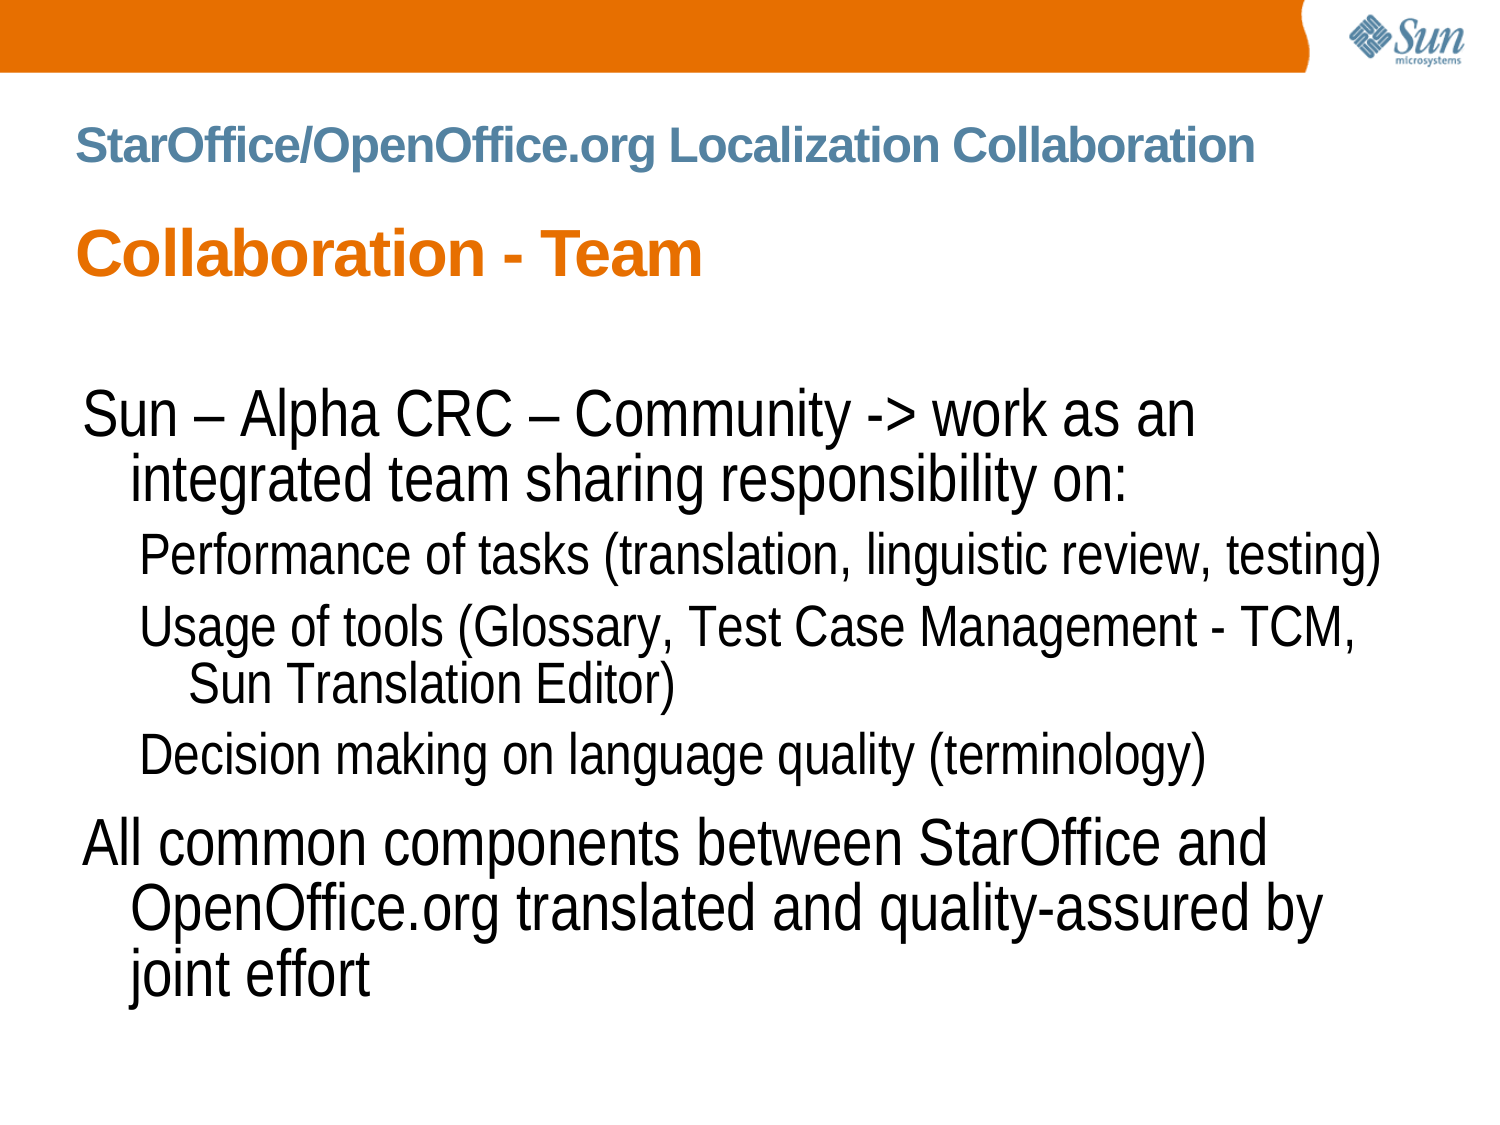

# StarOffice/OpenOffice.org Localization Collaboration Collaboration - Team
Sun – Alpha CRC – Community -> work as an integrated team sharing responsibility on:
Performance of tasks (translation, linguistic review, testing)
Usage of tools (Glossary, Test Case Management - TCM, Sun Translation Editor)
Decision making on language quality (terminology)
All common components between StarOffice and OpenOffice.org translated and quality-assured by joint effort